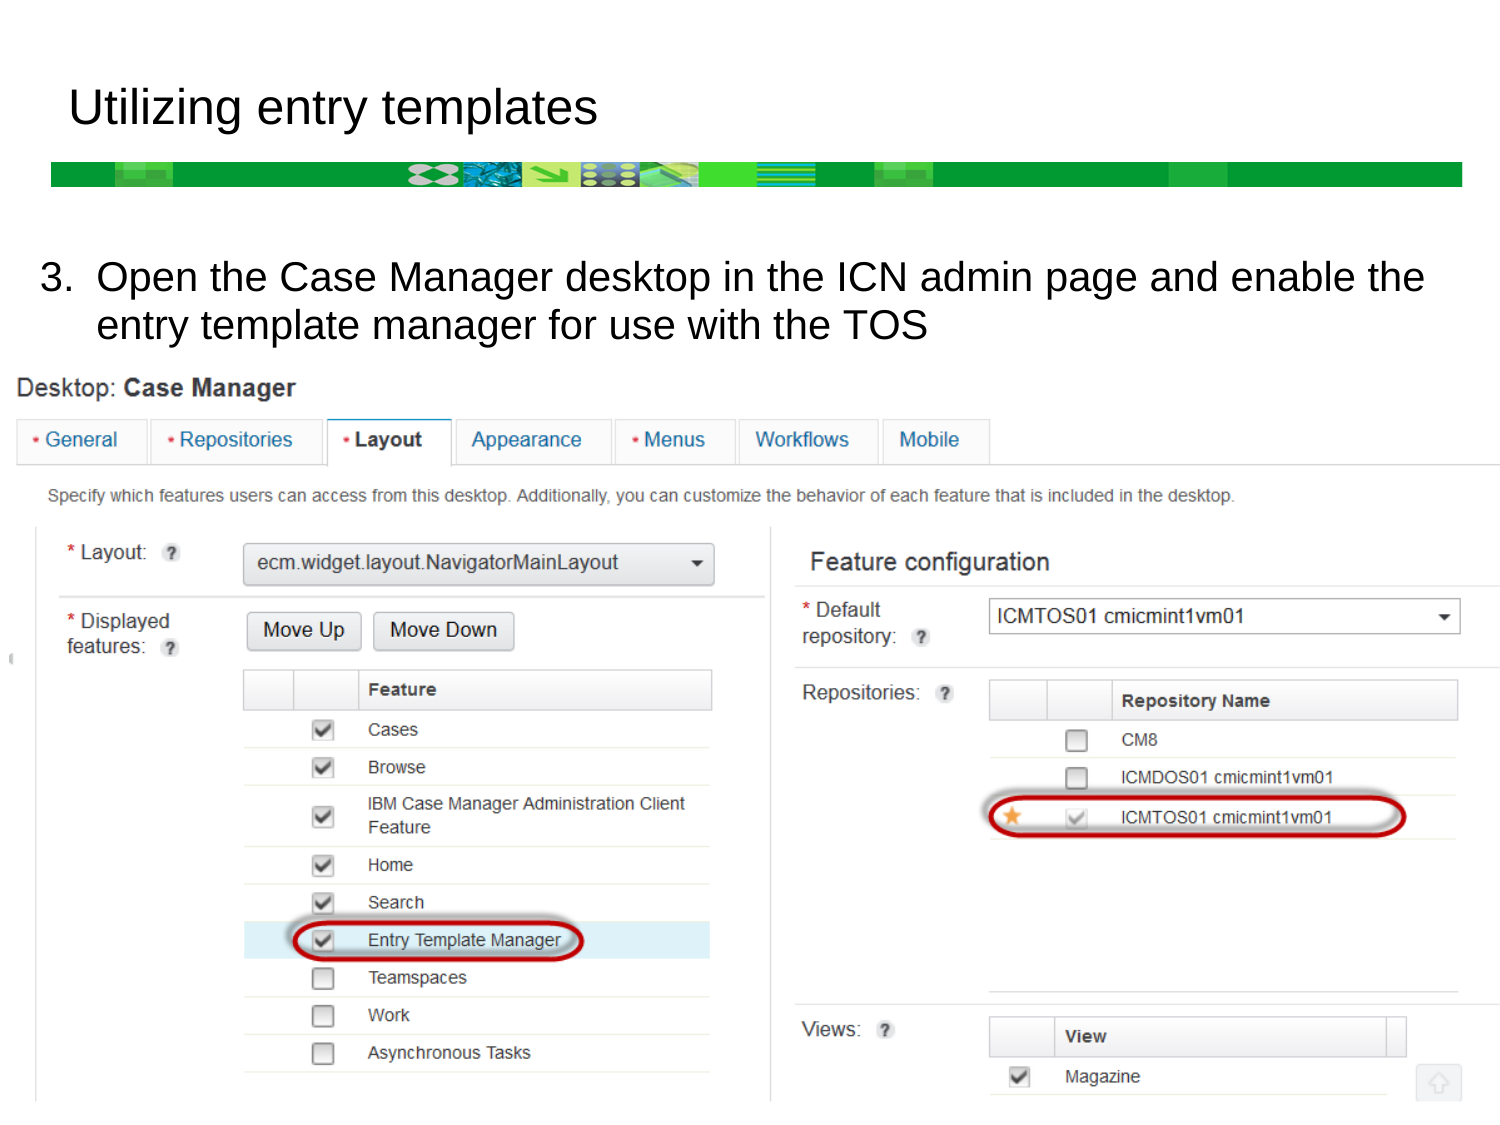

# Utilizing entry templates
Open the Case Manager desktop in the ICN admin page and enable the entry template manager for use with the TOS
23